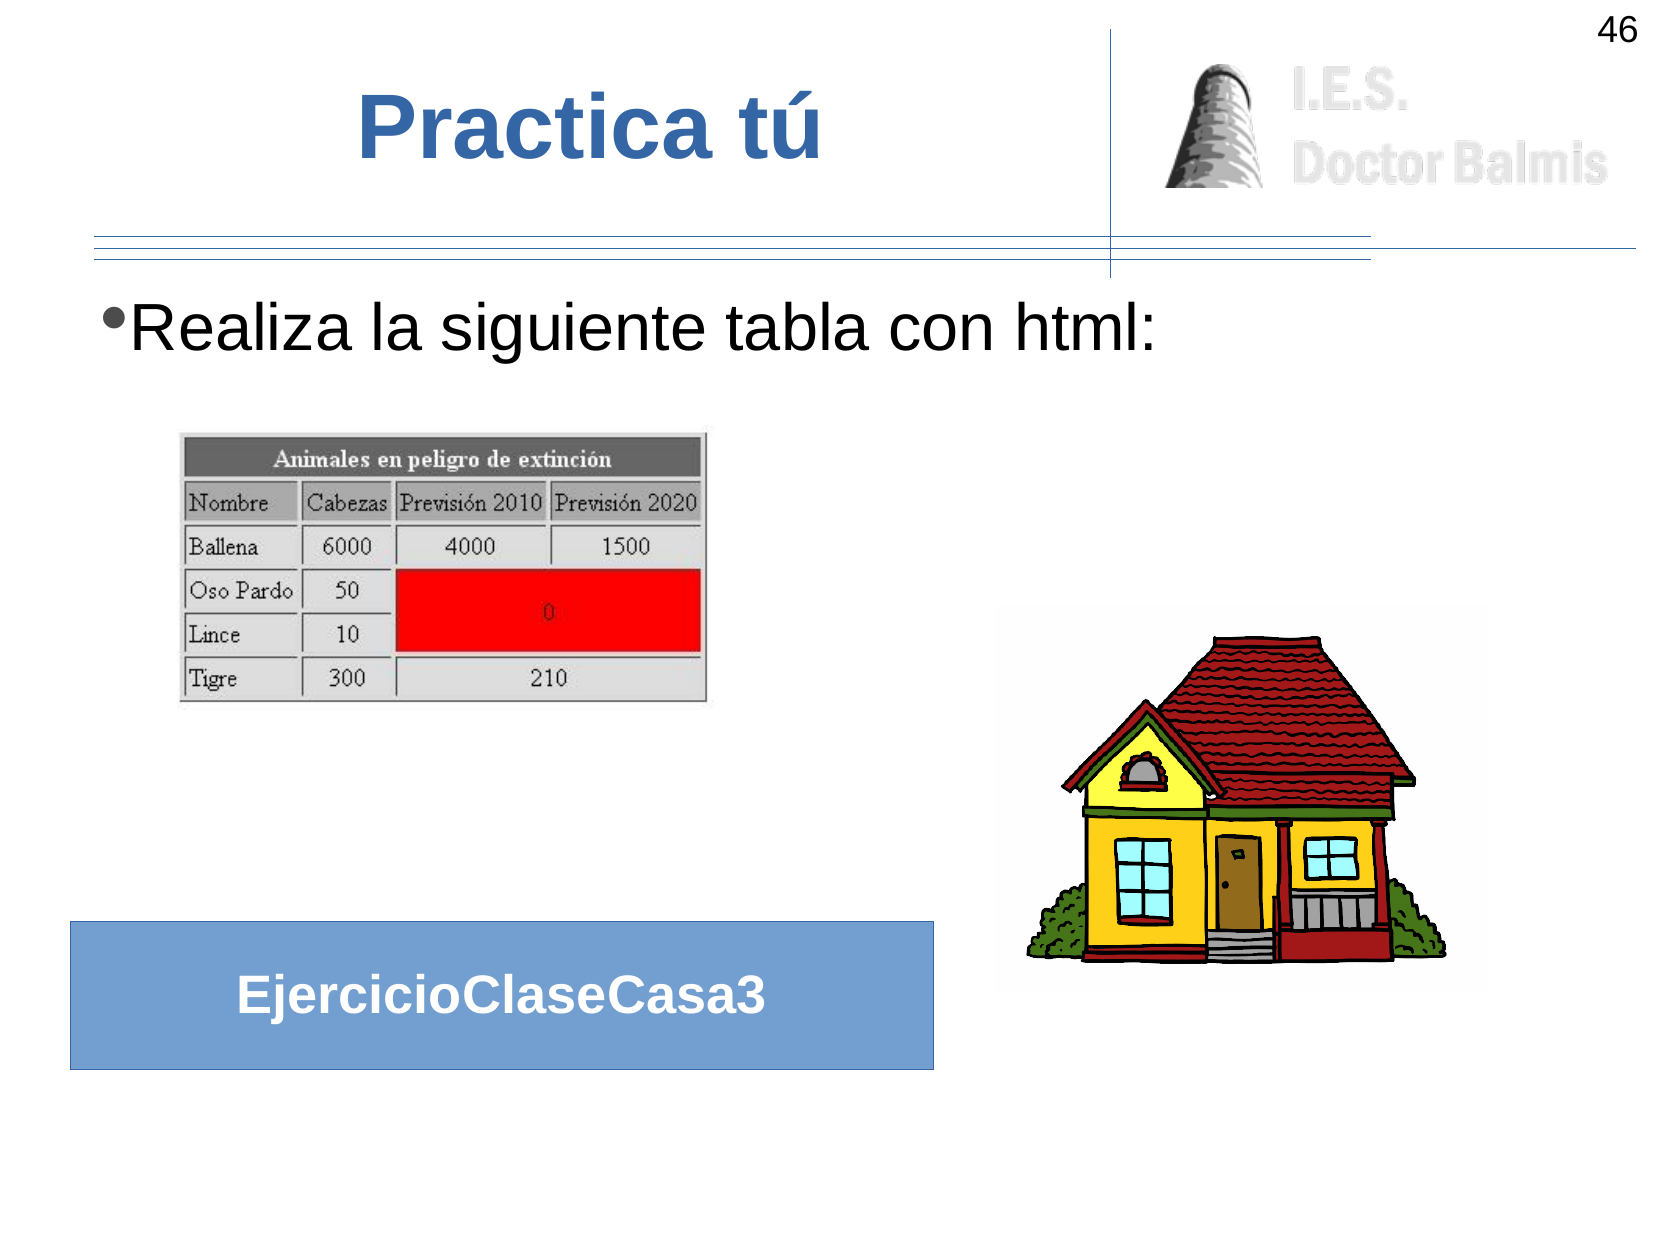

# Practica tú
Realiza la siguiente tabla con html:
EjercicioClaseCasa3